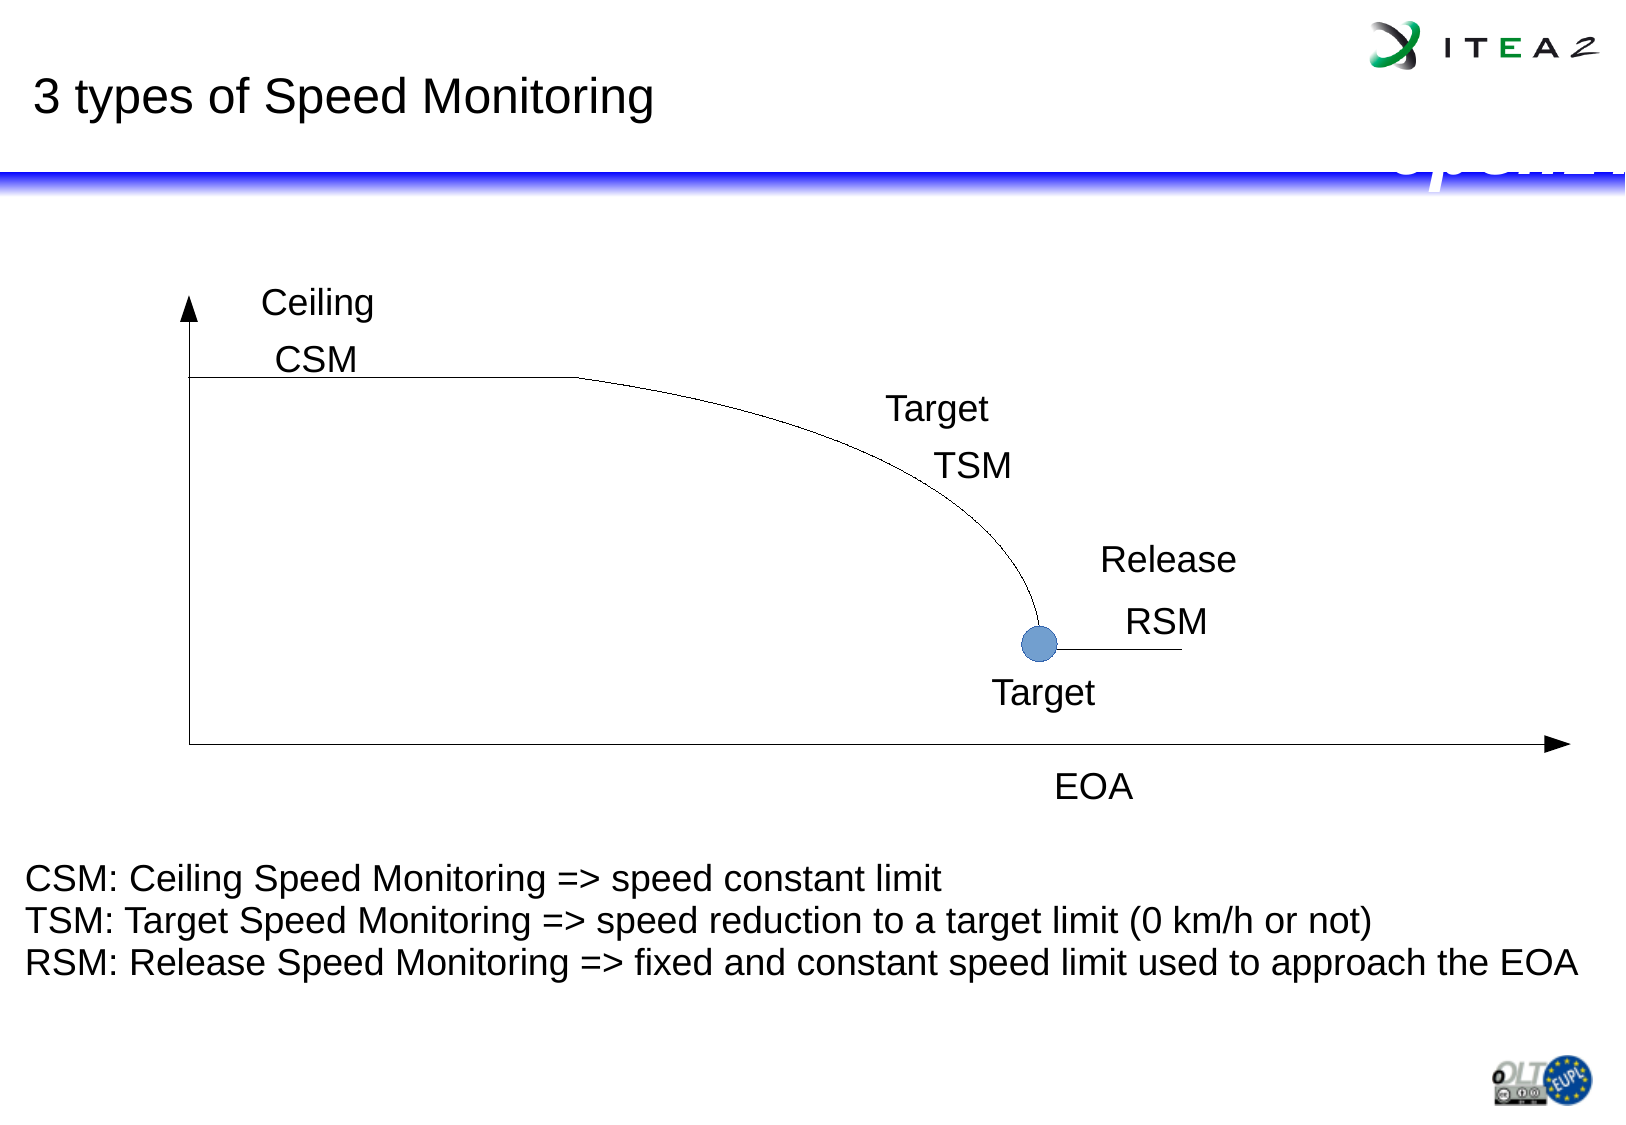

# 3 types of Speed Monitoring
Ceiling
CSM
Target
TSM
Release
RSM
Target
EOA
CSM: Ceiling Speed Monitoring => speed constant limit
TSM: Target Speed Monitoring => speed reduction to a target limit (0 km/h or not)
RSM: Release Speed Monitoring => fixed and constant speed limit used to approach the EOA